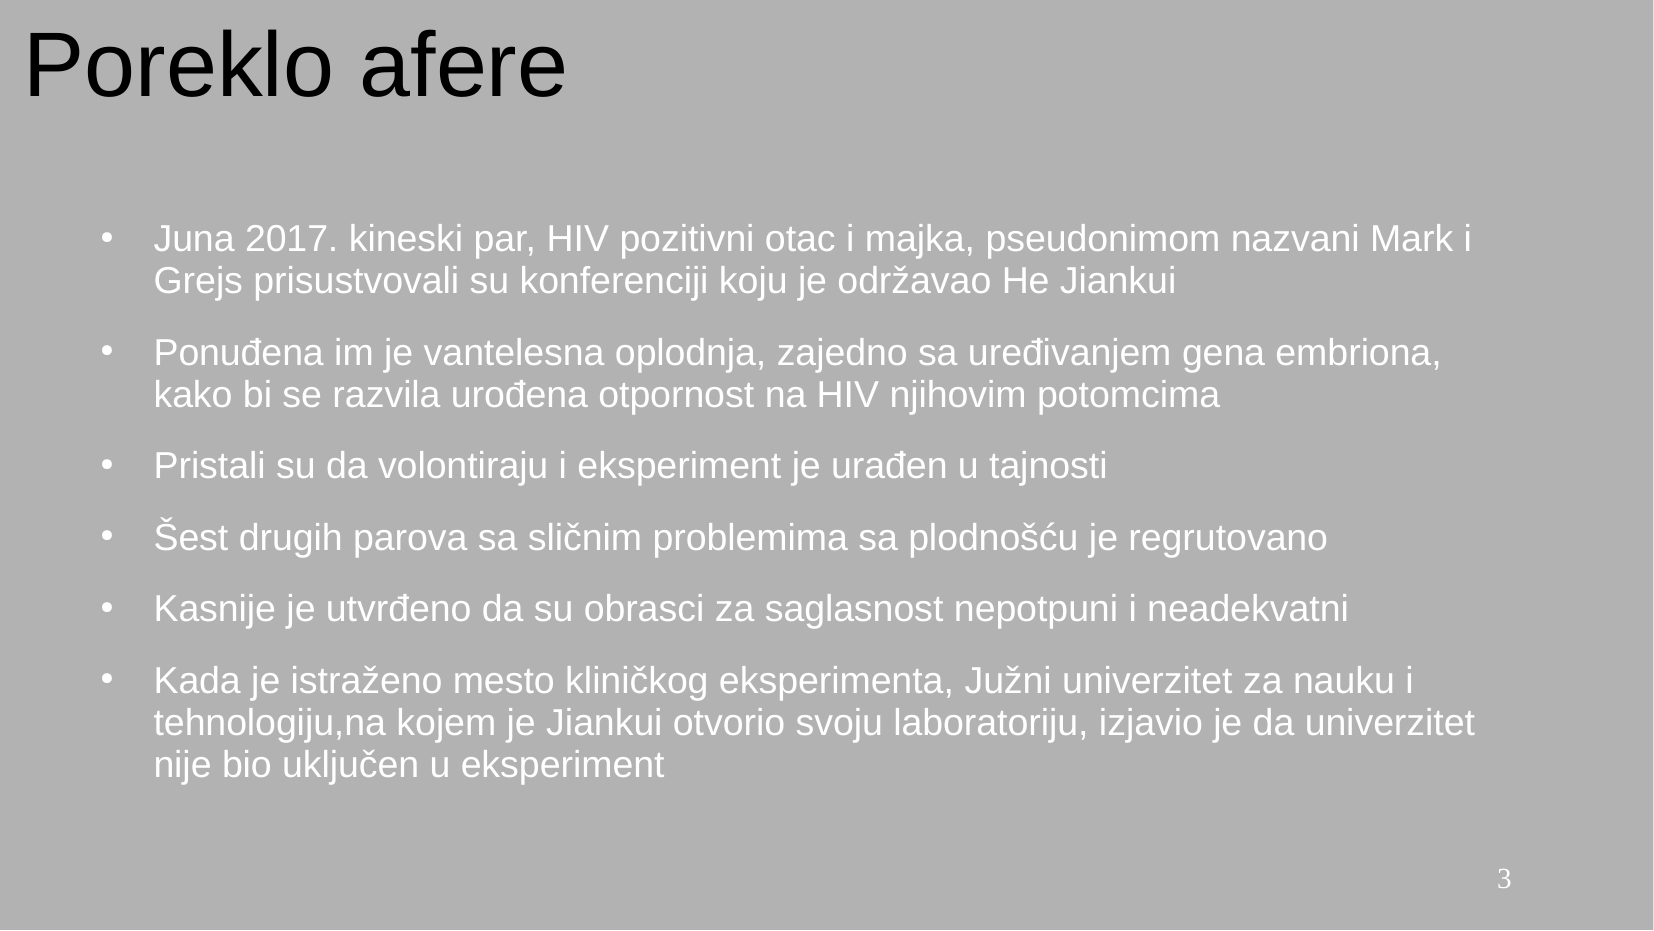

# Poreklo afere
Juna 2017. kineski par, HIV pozitivni otac i majka, pseudonimom nazvani Mark i Grejs prisustvovali su konferenciji koju je održavao He Jiankui
Ponuđena im je vantelesna oplodnja, zajedno sa uređivanjem gena embriona, kako bi se razvila urođena otpornost na HIV njihovim potomcima
Pristali su da volontiraju i eksperiment je urađen u tajnosti
Šest drugih parova sa sličnim problemima sa plodnošću je regrutovano
Kasnije je utvrđeno da su obrasci za saglasnost nepotpuni i neadekvatni
Kada je istraženo mesto kliničkog eksperimenta, Južni univerzitet za nauku i tehnologiju,na kojem je Jiankui otvorio svoju laboratoriju, izjavio je da univerzitet nije bio uključen u eksperiment
3